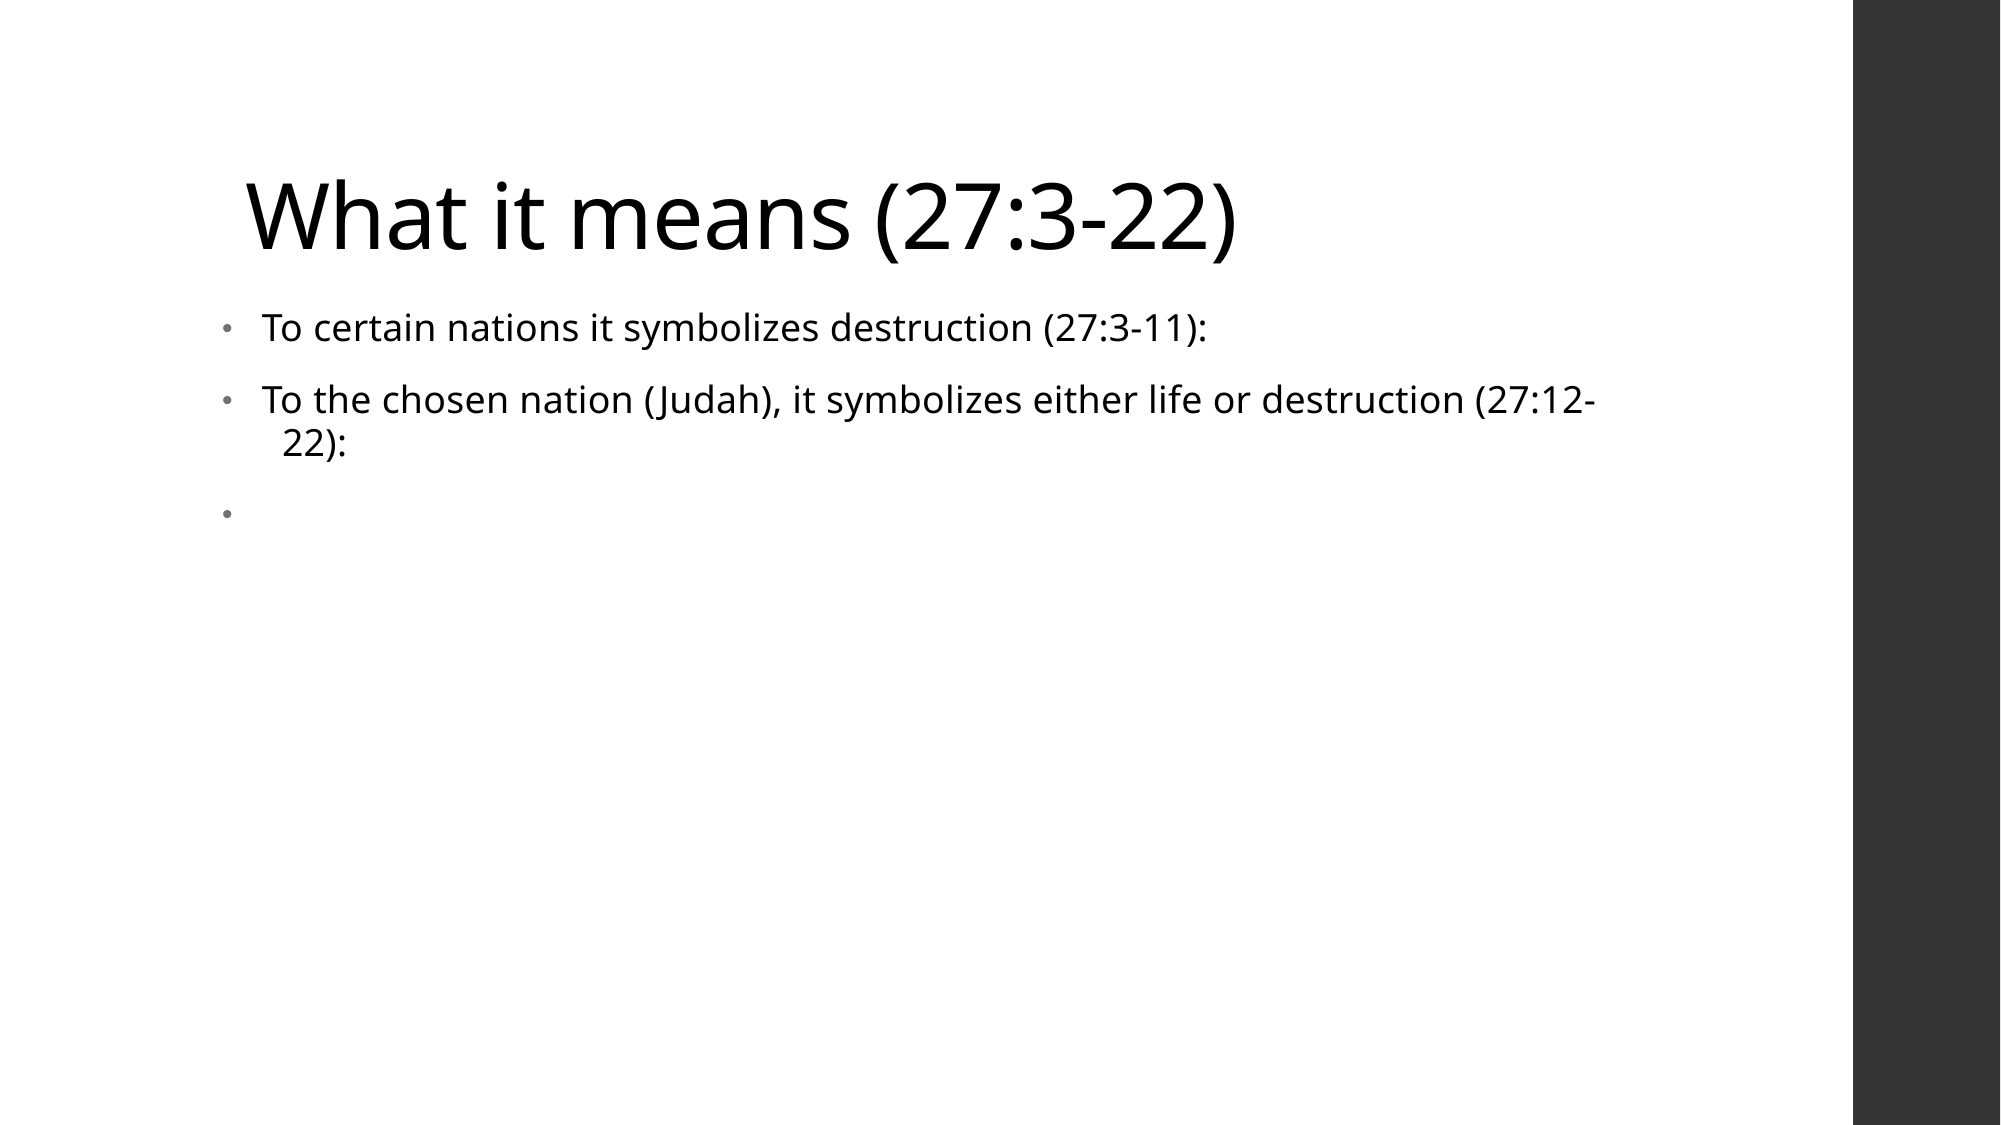

# What it means (27:3-22)
 To certain nations it symbolizes destruction (27:3-11):
 To the chosen nation (Judah), it symbolizes either life or destruction (27:12-22):